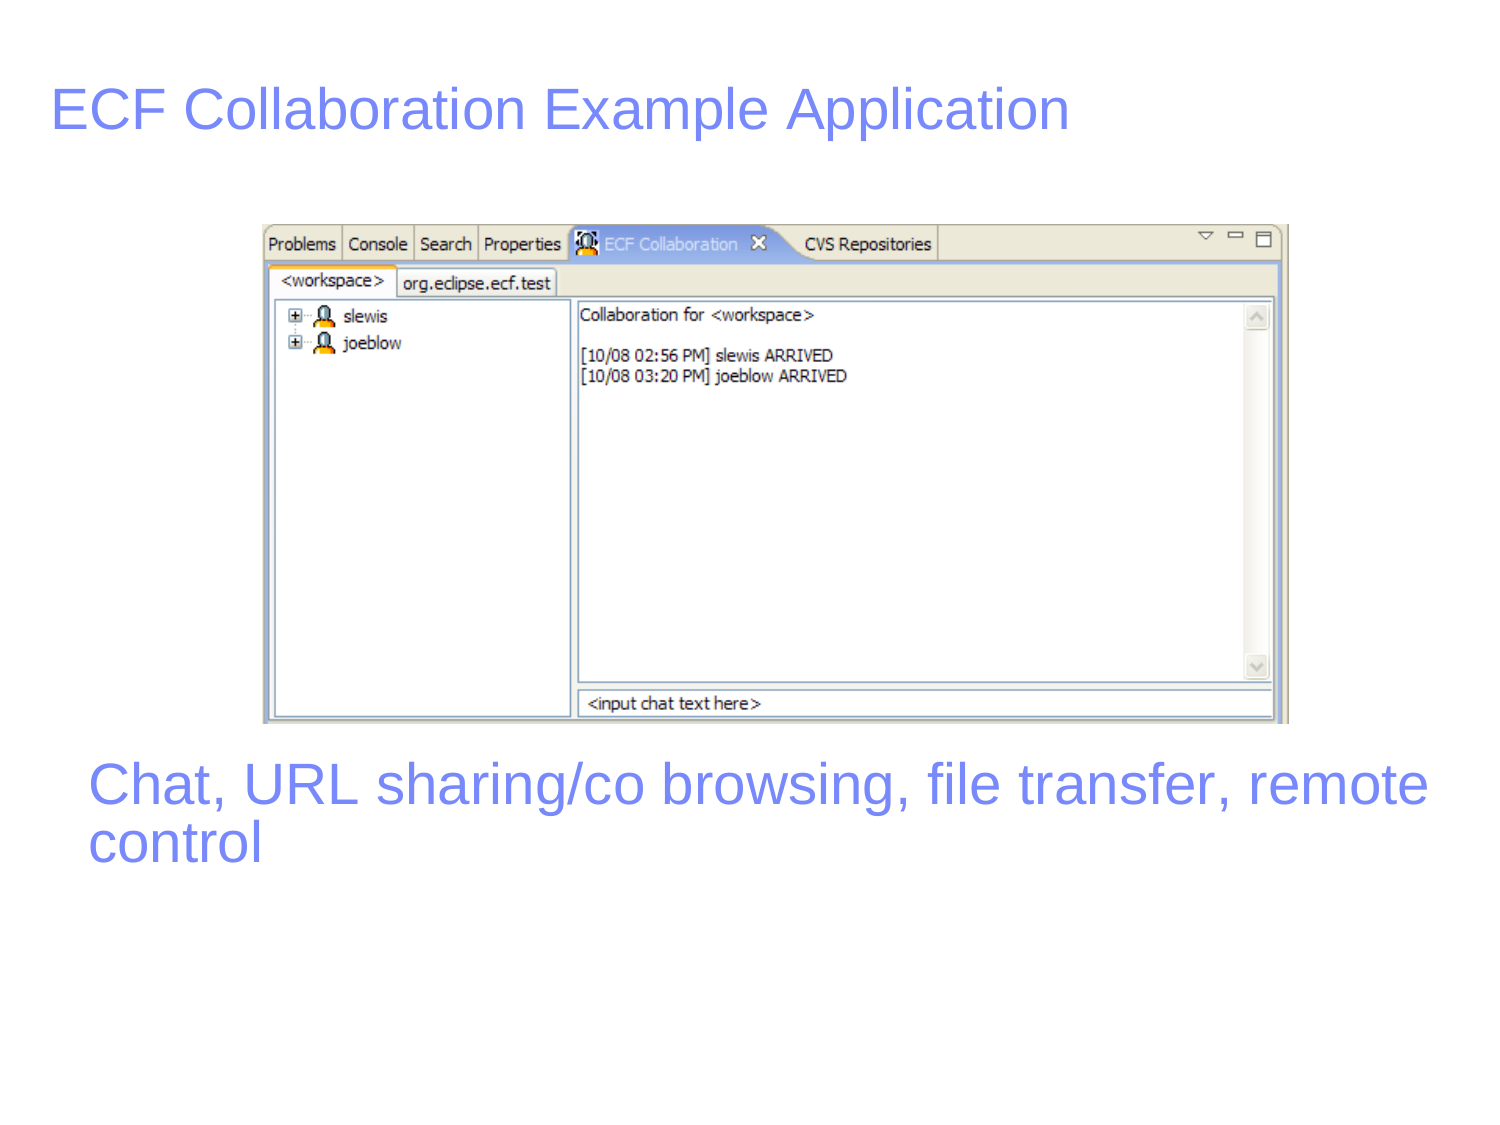

# ECF Collaboration Example Application
Chat, URL sharing/co browsing, file transfer, remote control